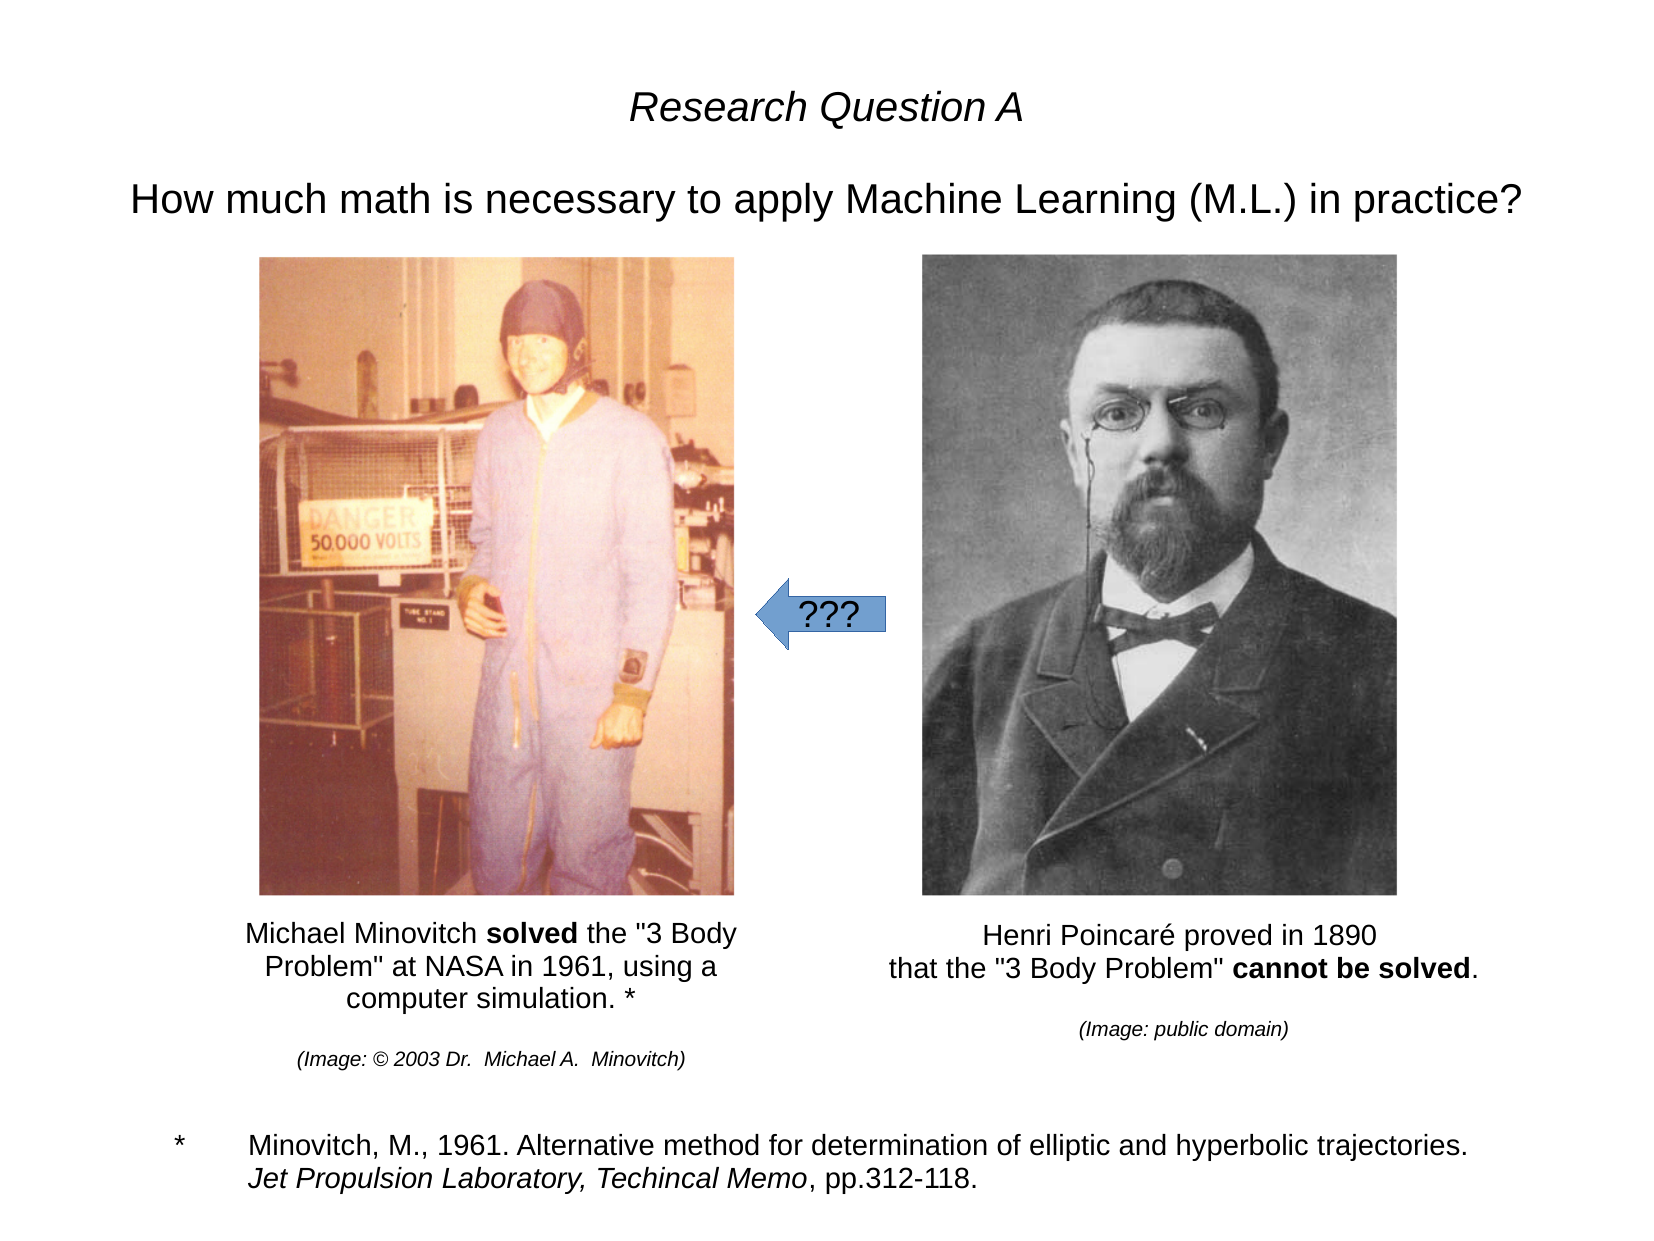

# Research Question A How much math is necessary to apply Machine Learning (M.L.) in practice?
???
Michael Minovitch solved the "3 Body Problem" at NASA in 1961, using a computer simulation. *
(Image: © 2003 Dr. Michael A. Minovitch)
Henri Poincaré proved in 1890
that the "3 Body Problem" cannot be solved.
(Image: public domain)
*	Minovitch, M., 1961. Alternative method for determination of elliptic and hyperbolic trajectories.
	Jet Propulsion Laboratory, Techincal Memo, pp.312-118.